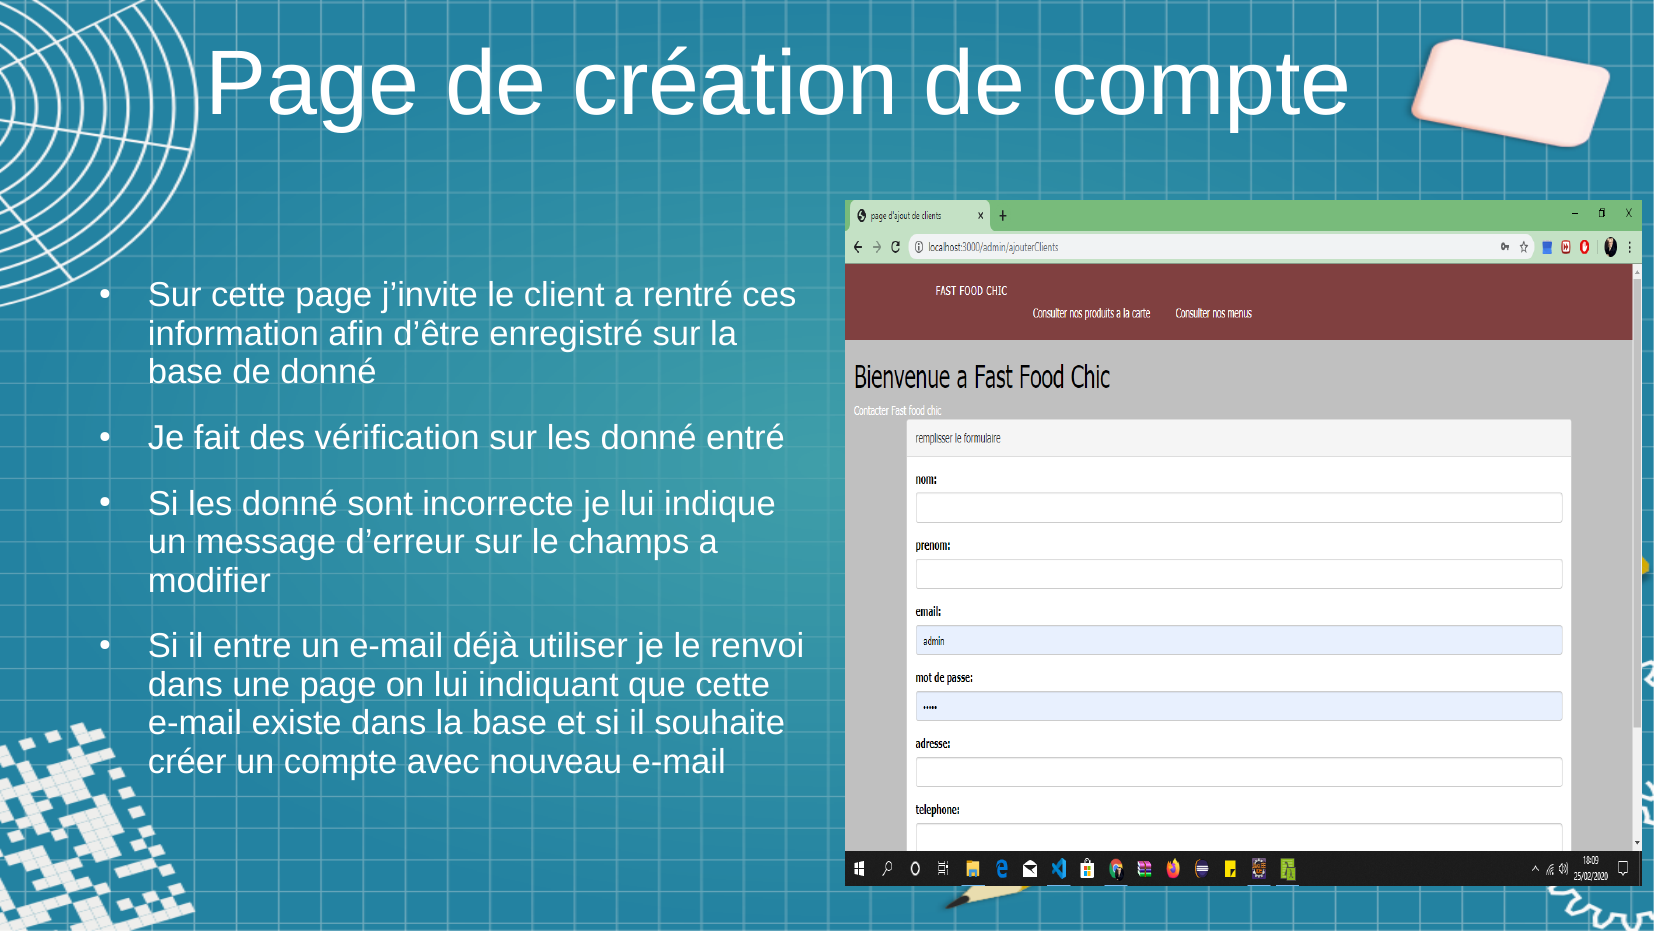

# Page de création de compte
Sur cette page j’invite le client a rentré ces information afin d’être enregistré sur la base de donné
Je fait des vérification sur les donné entré
Si les donné sont incorrecte je lui indique un message d’erreur sur le champs a modifier
Si il entre un e-mail déjà utiliser je le renvoi dans une page on lui indiquant que cette e-mail existe dans la base et si il souhaite créer un compte avec nouveau e-mail